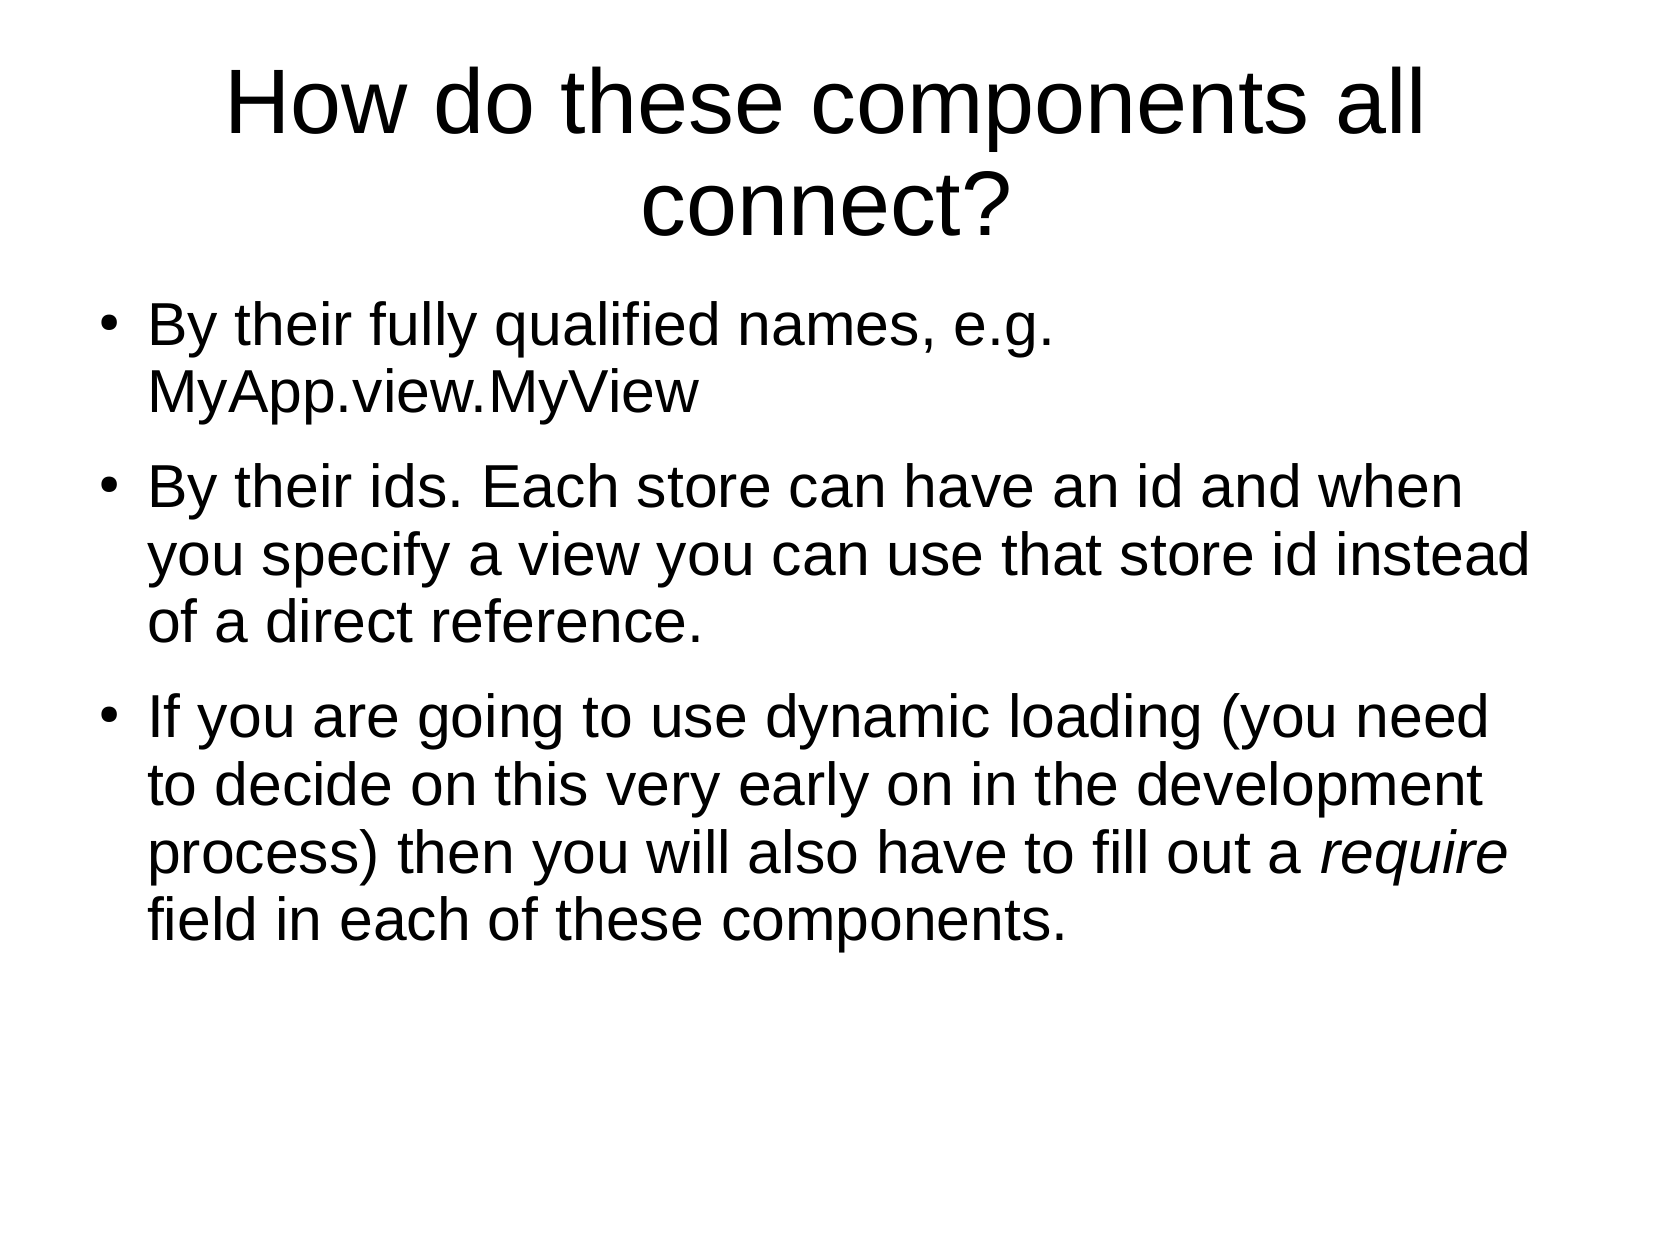

# How do these components all connect?
By their fully qualified names, e.g. MyApp.view.MyView
By their ids. Each store can have an id and when you specify a view you can use that store id instead of a direct reference.
If you are going to use dynamic loading (you need to decide on this very early on in the development process) then you will also have to fill out a require field in each of these components.